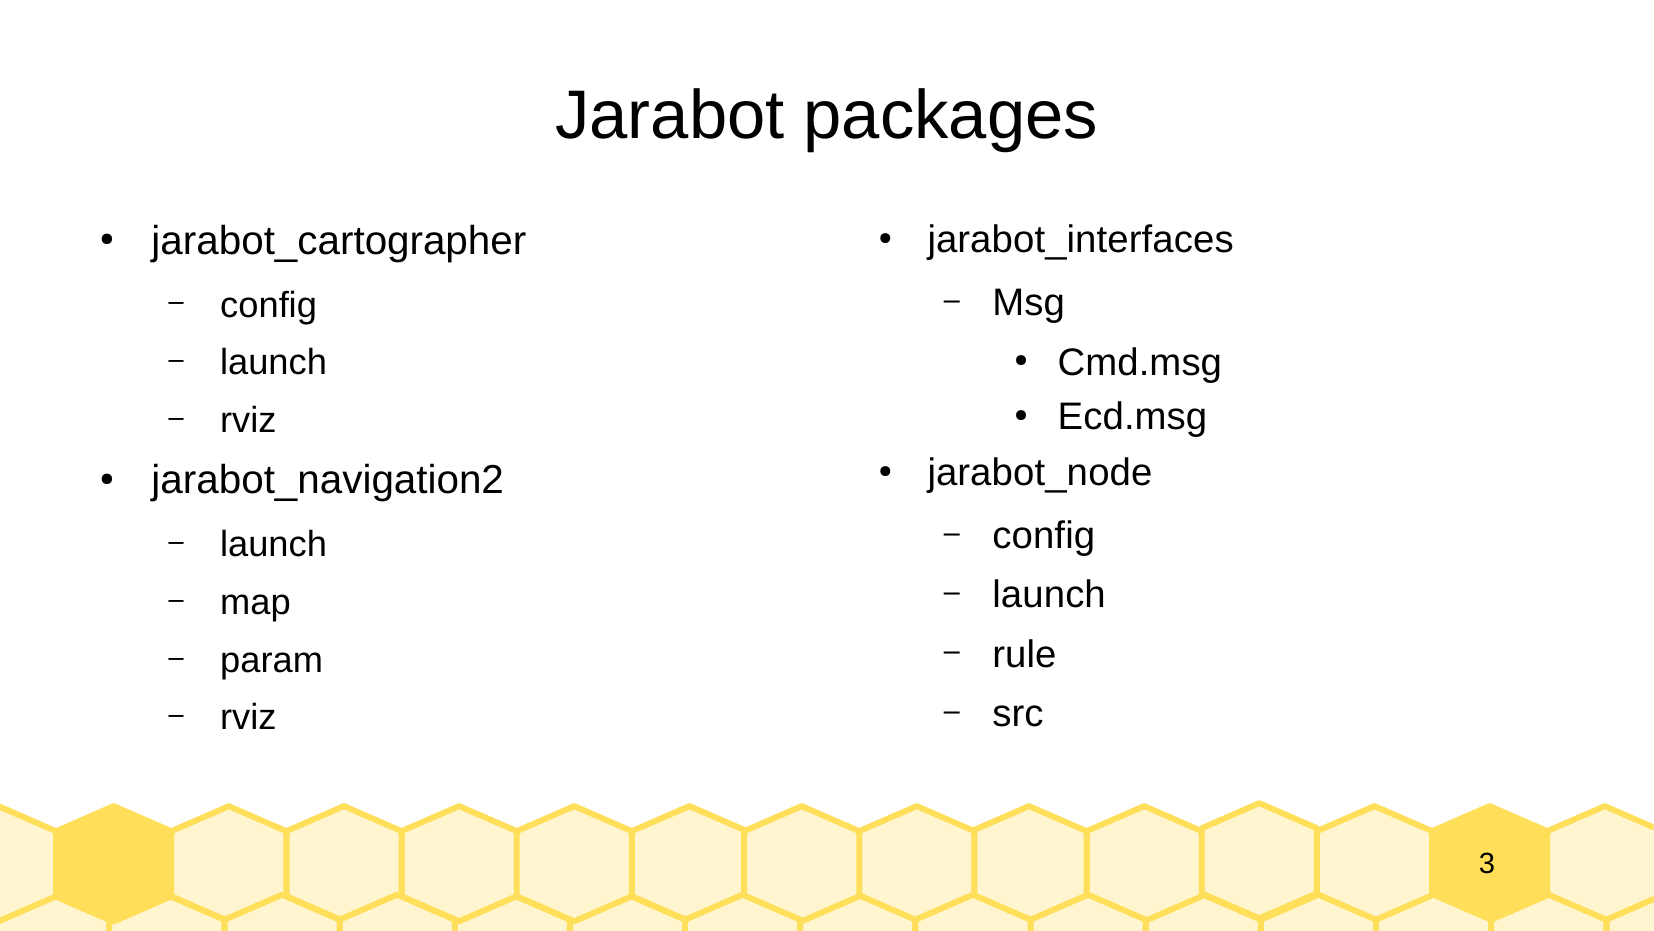

# Jarabot packages
jarabot_cartographer
config
launch
rviz
jarabot_navigation2
launch
map
param
rviz
jarabot_interfaces
Msg
Cmd.msg
Ecd.msg
jarabot_node
config
launch
rule
src